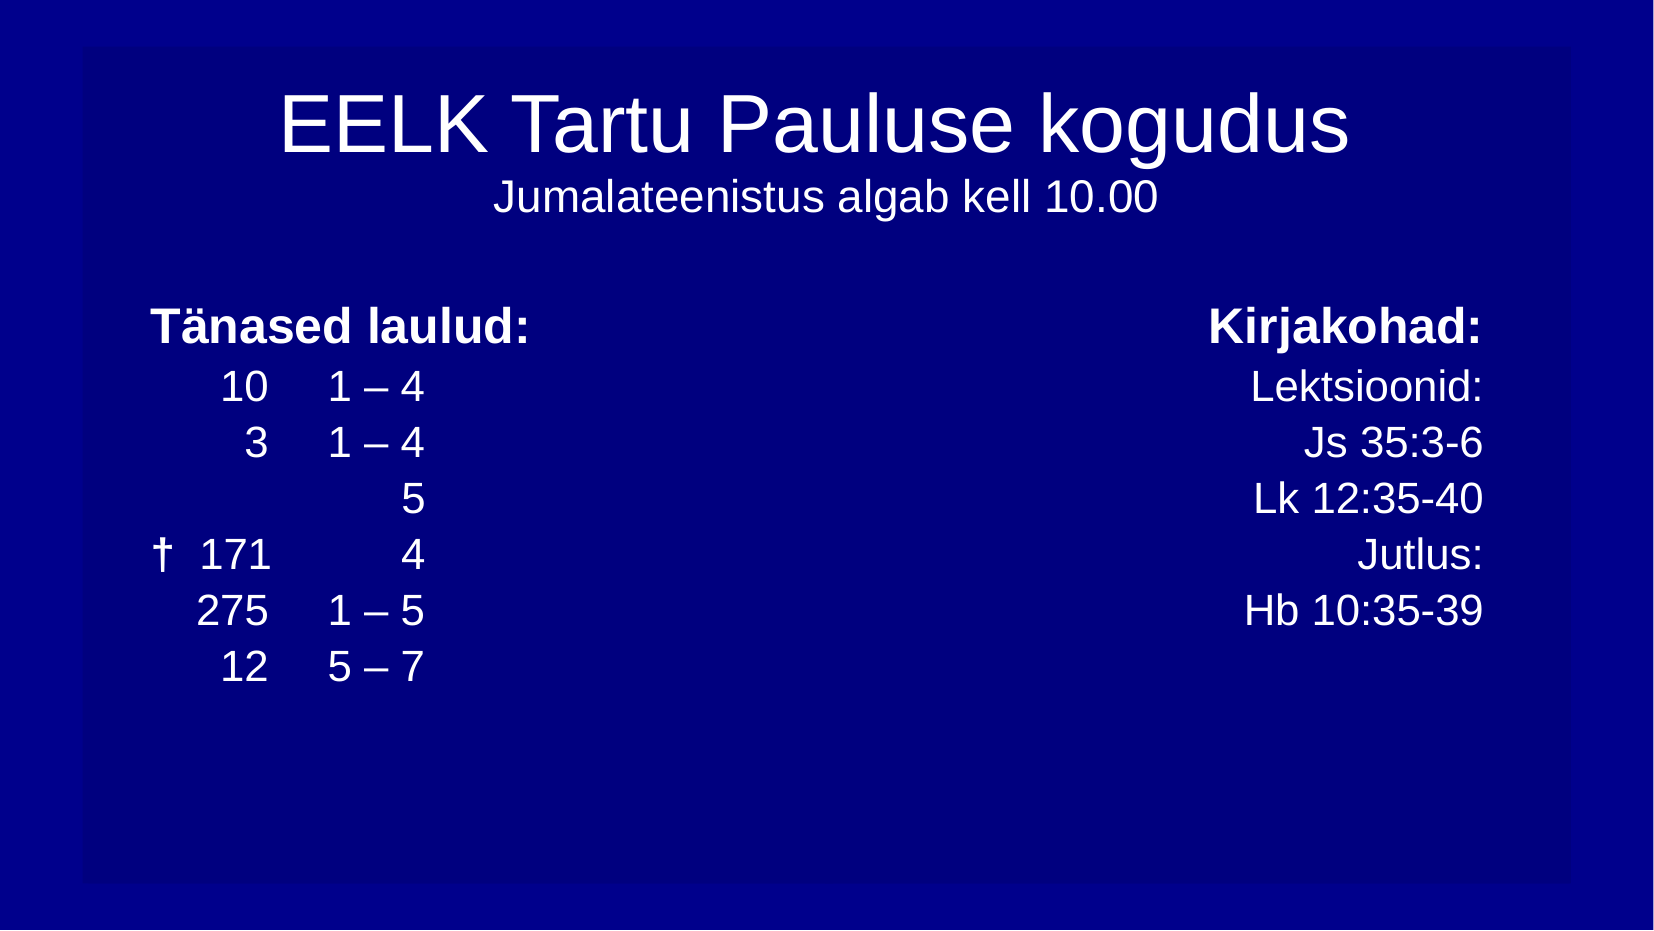

# EELK Tartu Pauluse kogudus Jumalateenistus algab kell 10.00
Tänased laulud:
	 10	1 – 4
	3	1 – 4
		 5
	† 171 	 4
	275	1 – 5
	12	5 – 7
Kirjakohad:
Lektsioonid:
Js 35:3-6
Lk 12:35-40
Jutlus:
Hb 10:35-39